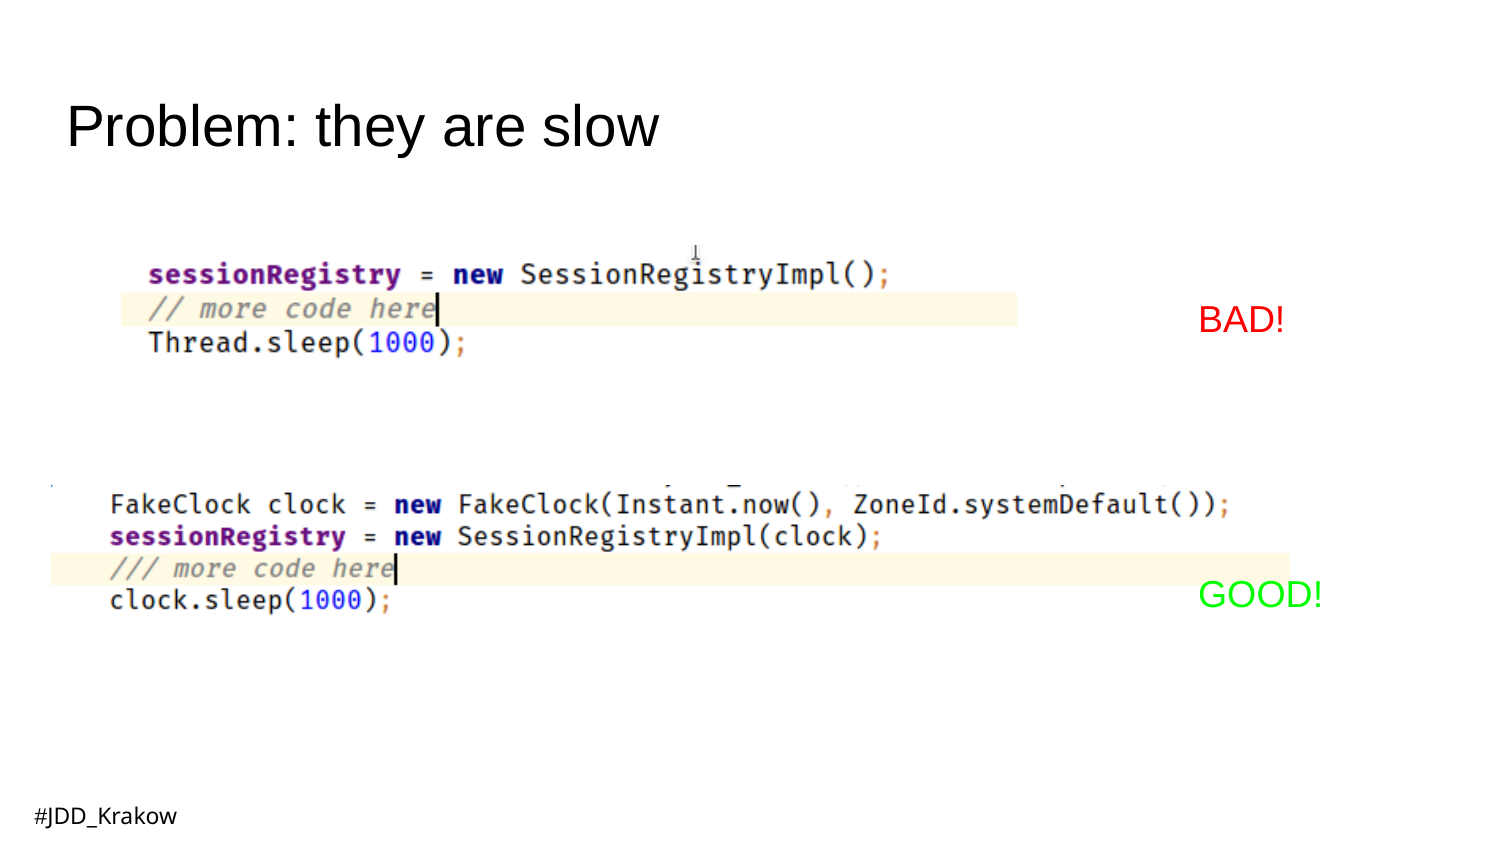

# Problem: they are slow
BAD!
GOOD!
 #JDD_Krakow